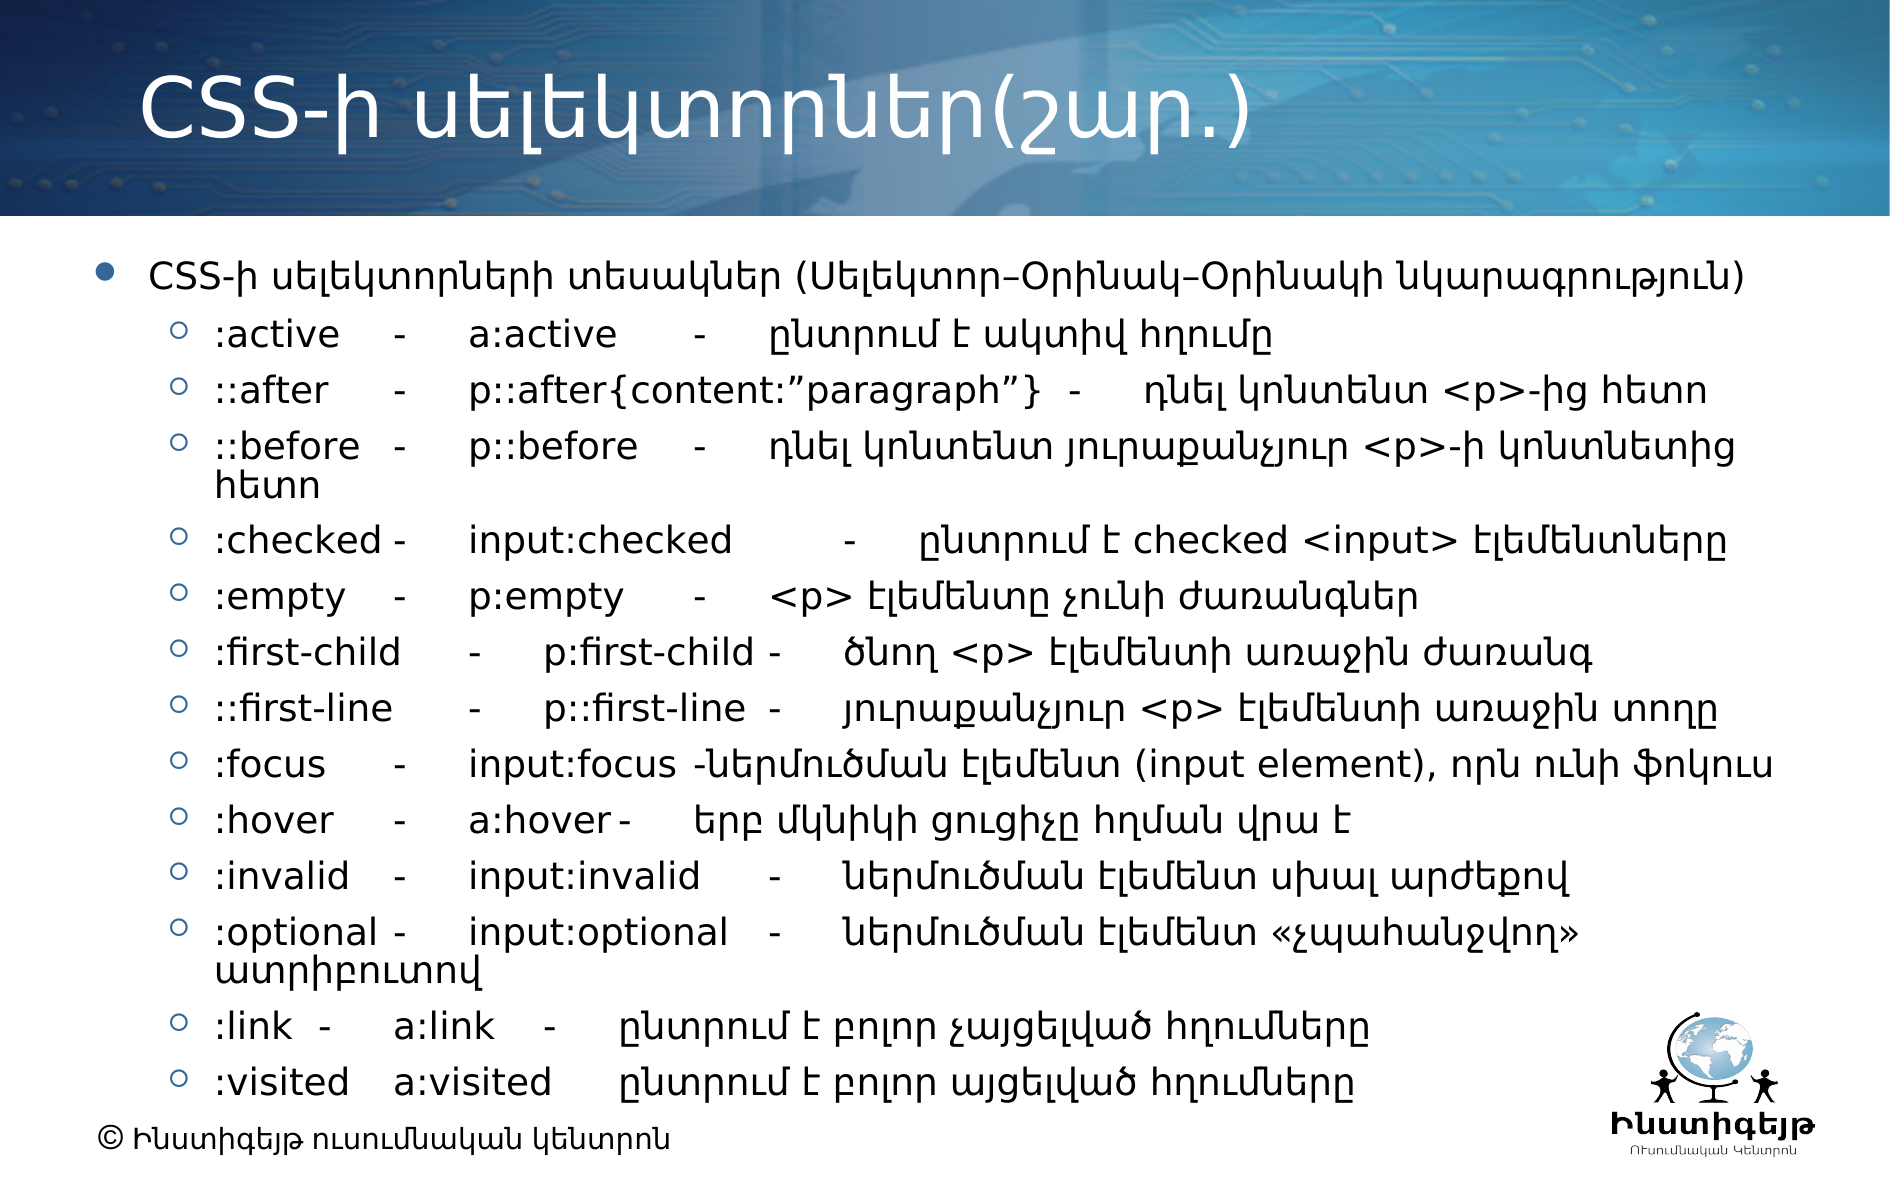

CSS-ի սելեկտորներ(շար.)
# CSS-ի սելեկտորների տեսակներ (Սելեկտոր–Օրինակ–Օրինակի նկարագրություն)
:active	-	a:active 	-	ընտրում է ակտիվ հղումը
::after	-	p::after{content:”paragraph”}	-	դնել կոնտենտ <p>-ից հետո
::before	-	p::before	-	դնել կոնտենտ յուրաքանչյուր <p>-ի կոնտնետից հետո
:checked	-	input:checked		-	ընտրում է checked <input> էլեմենտները
:empty	-	p:empty	-	<p> էլեմենտը չունի ժառանգներ
:first-child	-	p:first-child 	-	ծնող <p> էլեմենտի առաջին ժառանգ
::first-line	-	p::first-line	-	յուրաքանչյուր <p> էլեմենտի առաջին տողը
:focus	-	input:focus	-ներմուծման էլեմենտ (input element), որն ունի ֆոկուս
:hover	-	a:hover	-	երբ մկնիկի ցուցիչը հղման վրա է
:invalid	-	input:invalid	-	ներմուծման էլեմենտ սխալ արժեքով
:optional	-	input:optional	-	ներմուծման էլեմենտ «չպահանջվող» ատրիբուտով
:link	-	a:link	-	ընտրում է բոլոր չայցելված հղումները
:visited	a:visited	ընտրում է բոլոր այցելված հղումները